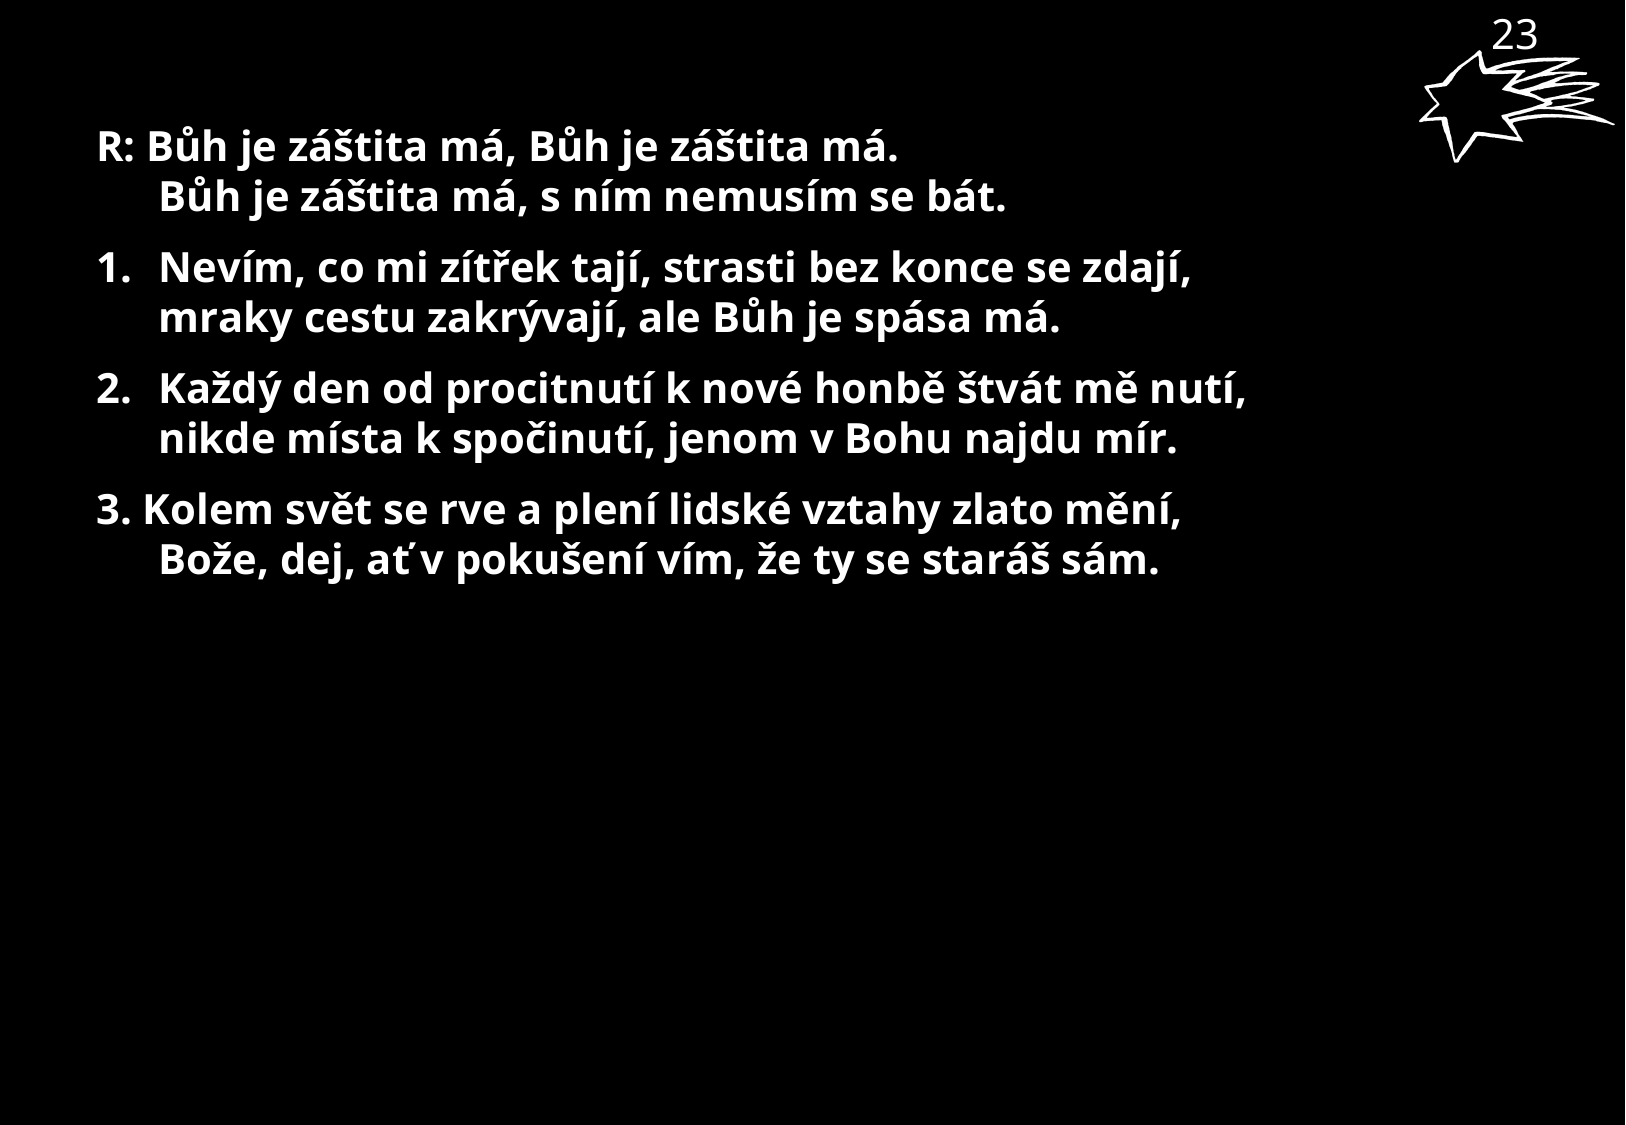

23
# R: Bůh je záštita má, Bůh je záštita má. Bůh je záštita má, s ním nemusím se bát.
Nevím, co mi zítřek tají, strasti bez konce se zdají,
mraky cestu zakrývají, ale Bůh je spása má.
Každý den od procitnutí k nové honbě štvát mě nutí,
nikde místa k spočinutí, jenom v Bohu najdu mír.
3. Kolem svět se rve a plení lidské vztahy zlato mění,
Bože, dej, ať v pokušení vím, že ty se staráš sám.